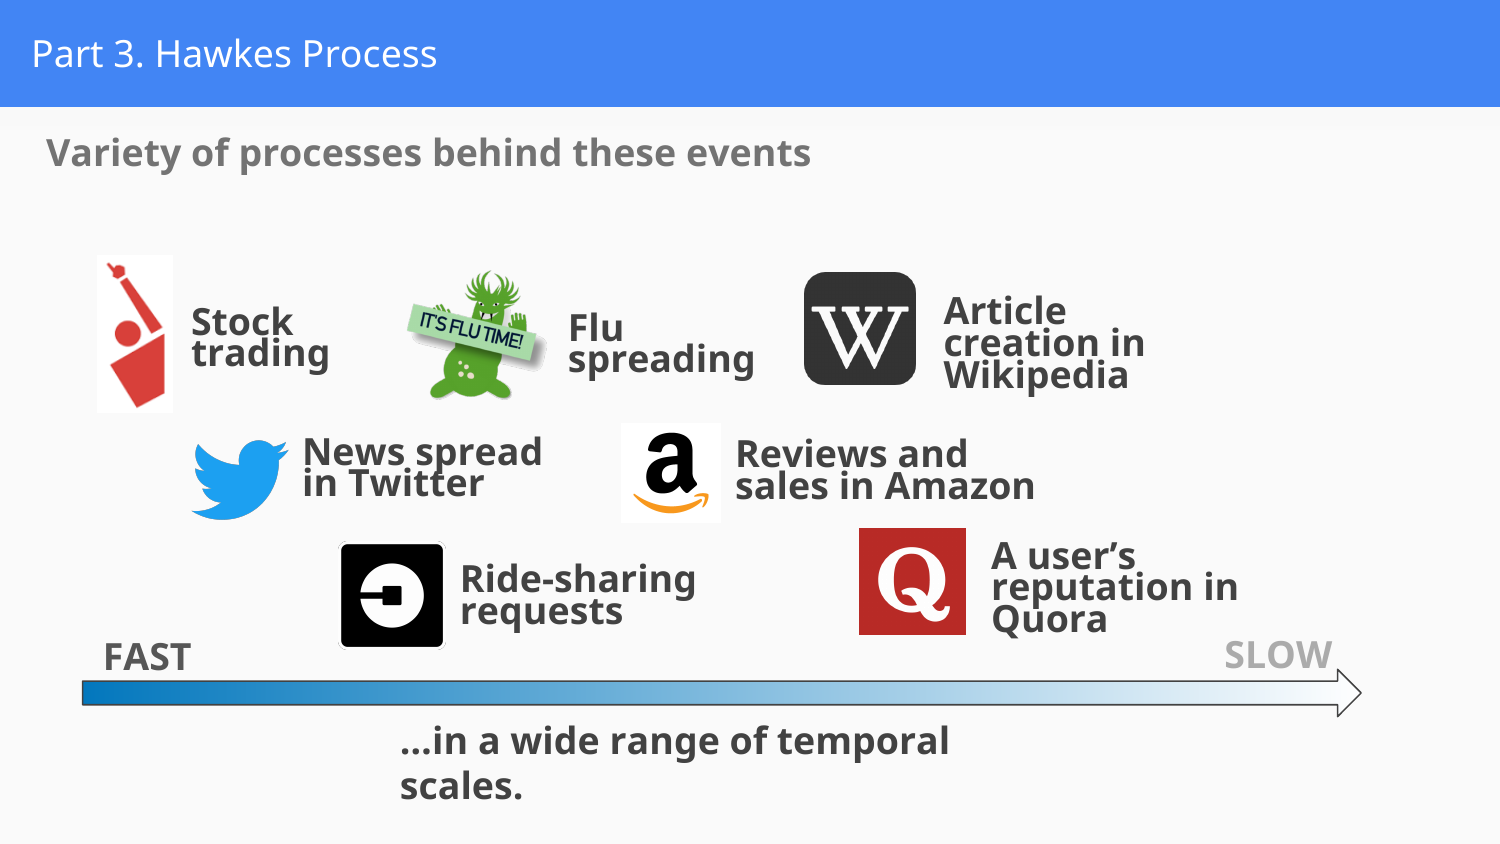

# Part 3. Hawkes Process
Variety of processes behind these events
Article creation in Wikipedia
Stock
trading
Flu
spreading
News spread in Twitter
Reviews and sales in Amazon
A user’s reputation in Quora
Ride-sharing requests
Slow
Fast
…in a wide range of temporal scales.